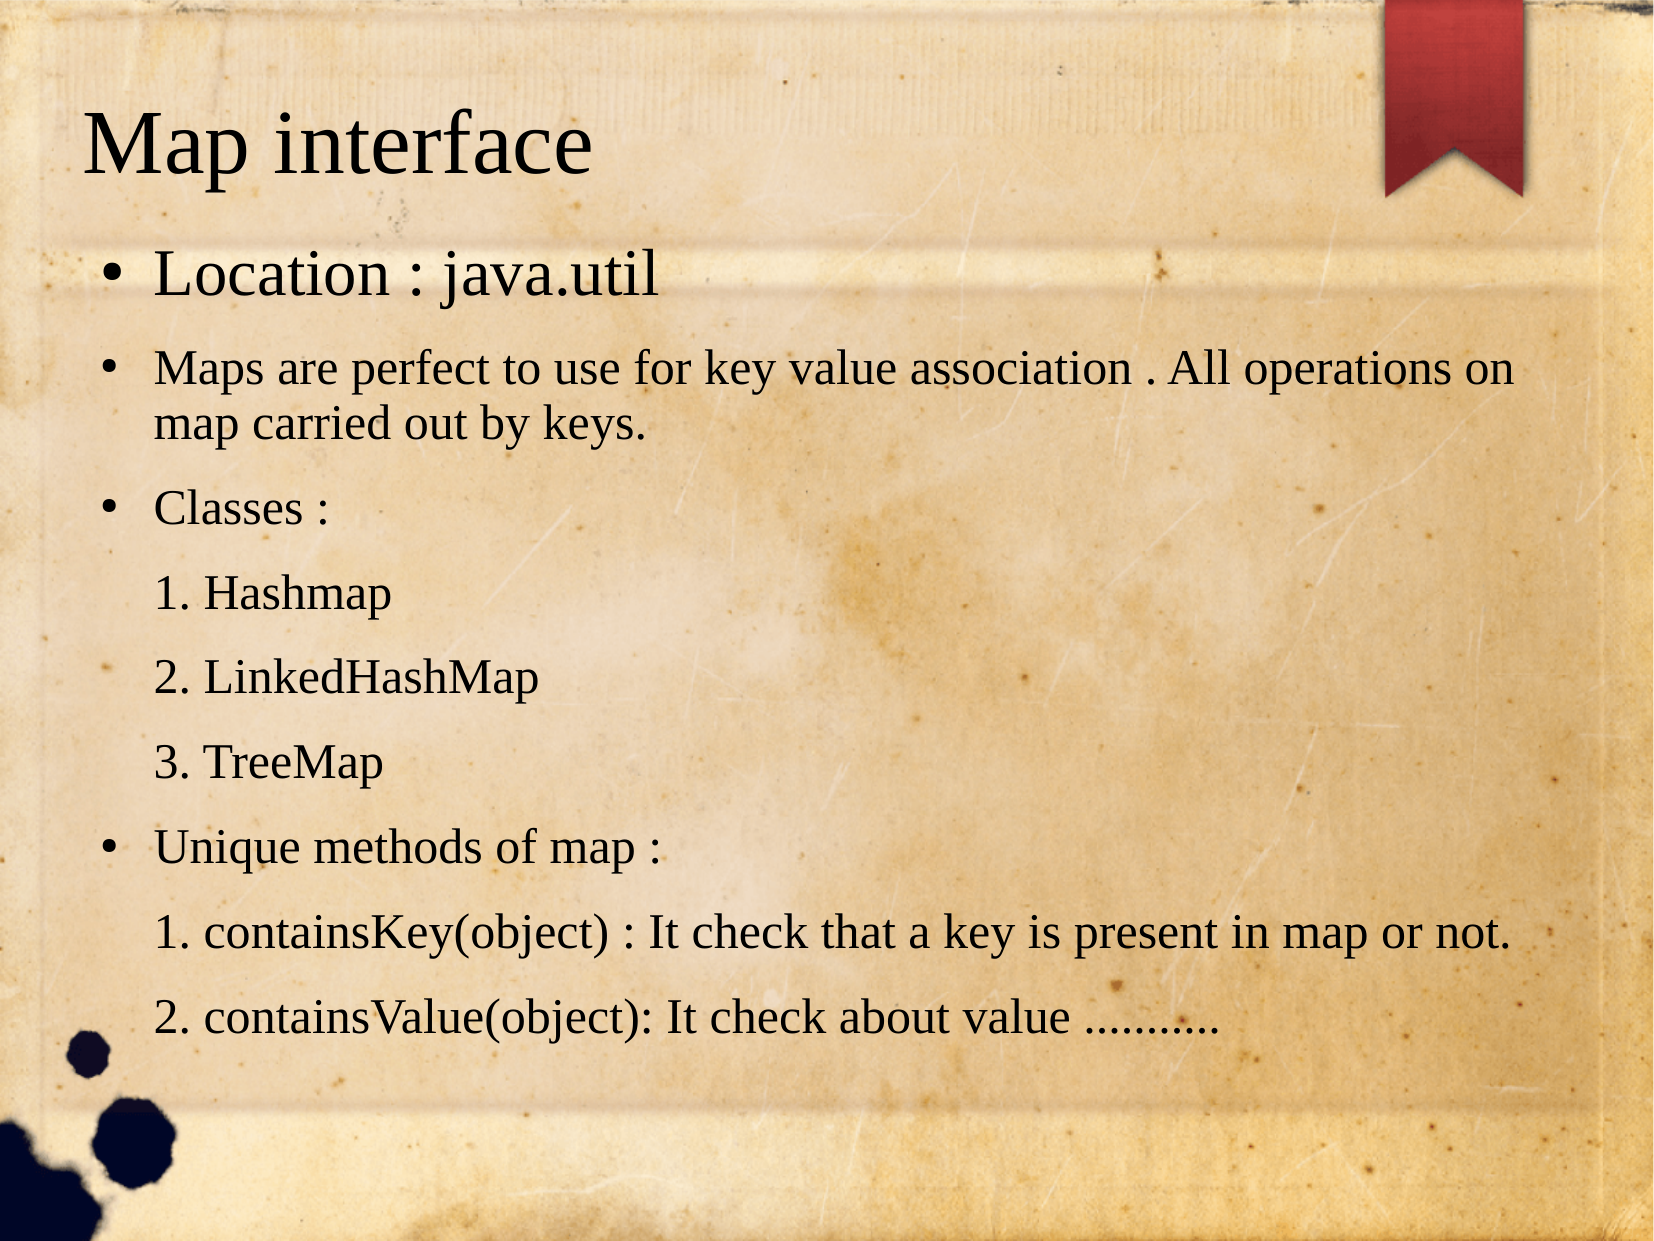

# Map interface
Location : java.util
Maps are perfect to use for key value association . All operations on map carried out by keys.
Classes :
1. Hashmap
2. LinkedHashMap
3. TreeMap
Unique methods of map :
1. containsKey(object) : It check that a key is present in map or not.
2. containsValue(object): It check about value ...........